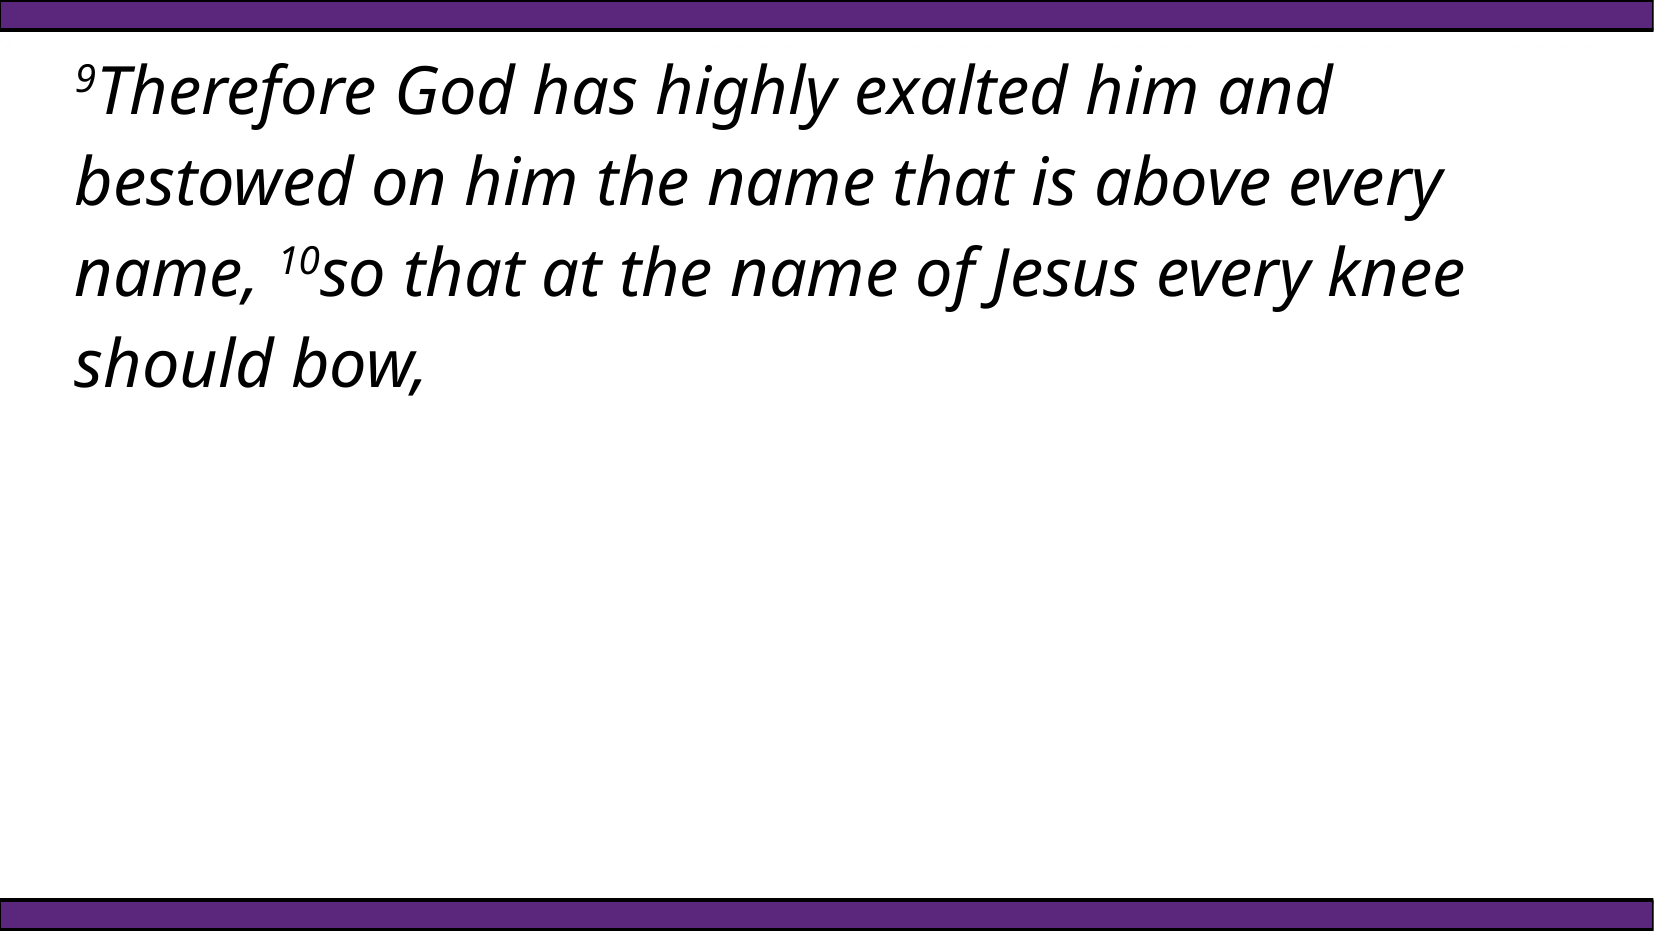

9Therefore God has highly exalted him and bestowed on him the name that is above every name, 10so that at the name of Jesus every knee should bow,